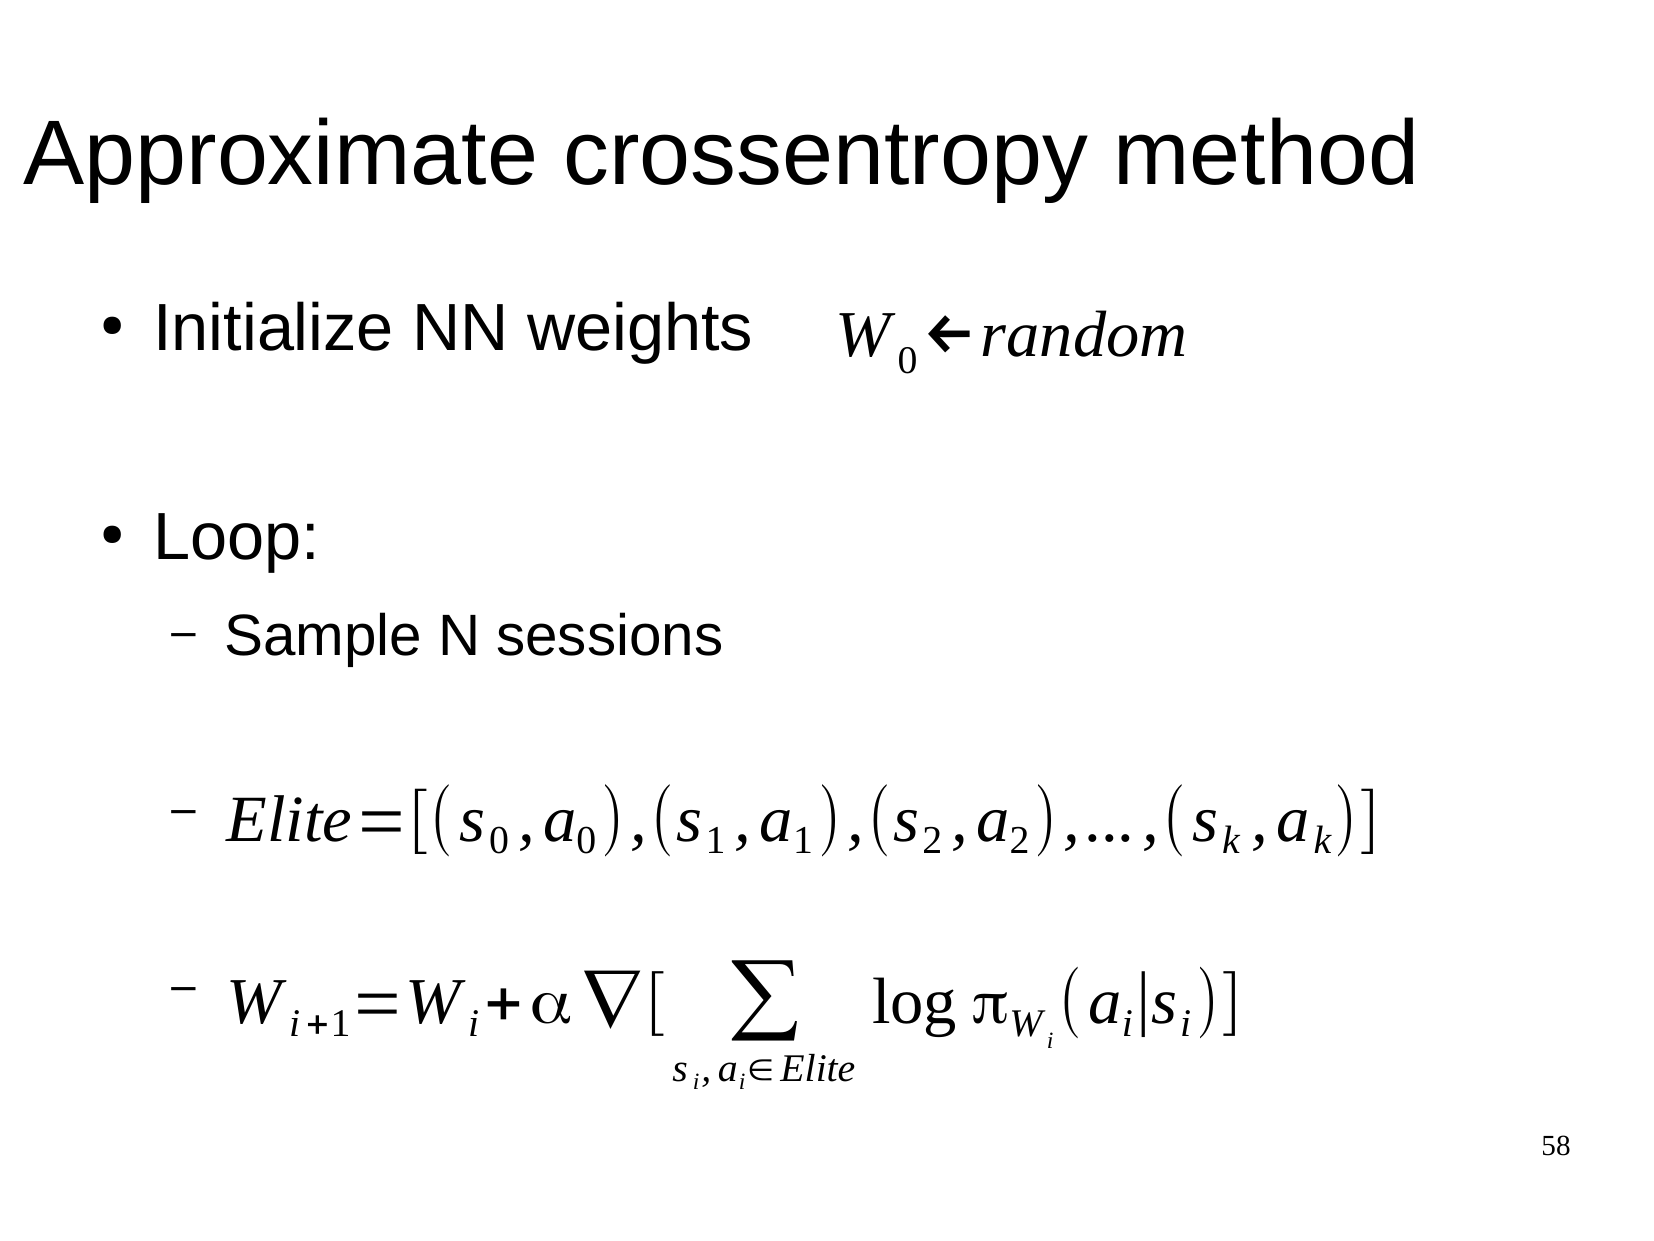

# Approximate crossentropy method
Initialize NN weights
Loop:
Sample N sessions
58